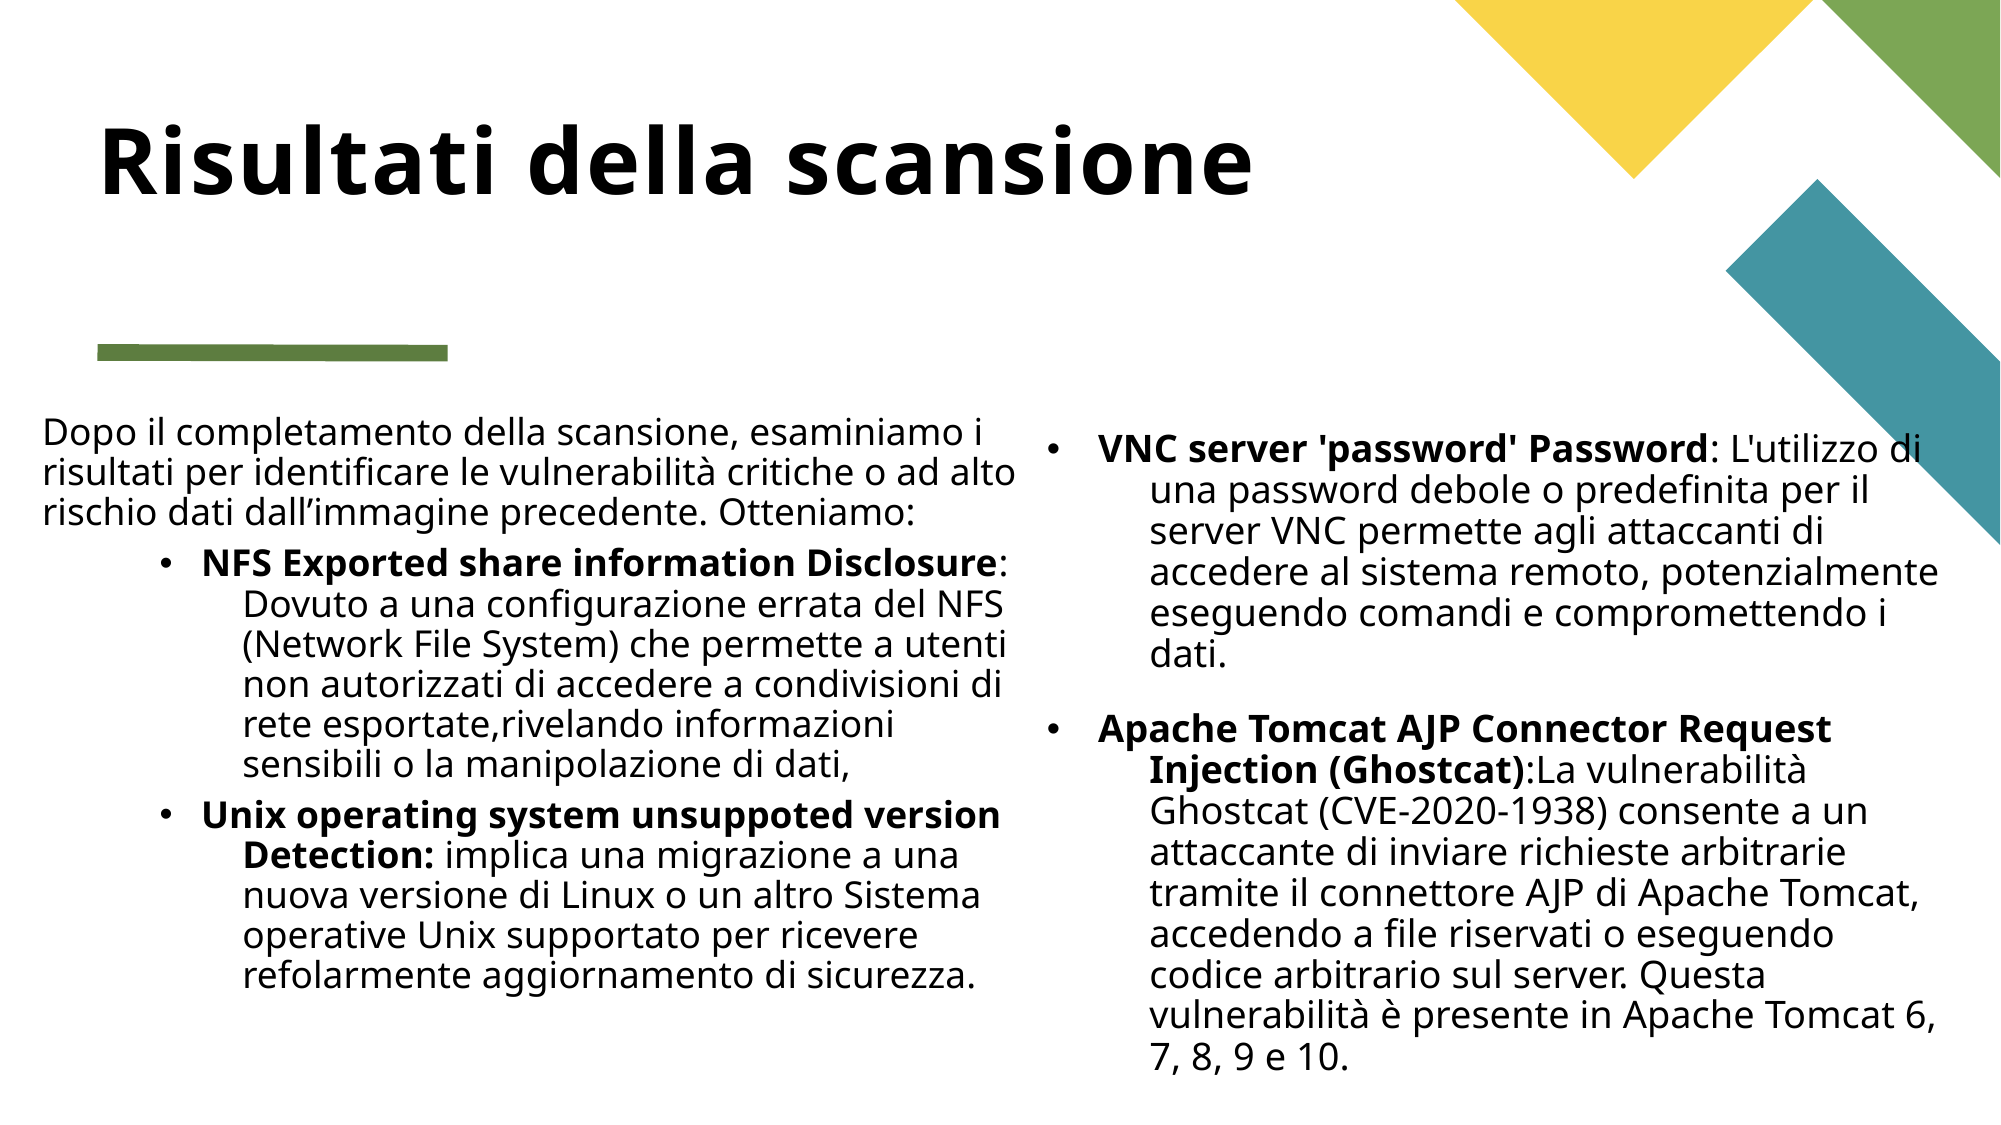

# Risultati della scansione
Dopo il completamento della scansione, esaminiamo i risultati per identificare le vulnerabilità critiche o ad alto rischio dati dall’immagine precedente. Otteniamo:
NFS Exported share information Disclosure: Dovuto a una configurazione errata del NFS (Network File System) che permette a utenti non autorizzati di accedere a condivisioni di rete esportate,rivelando informazioni sensibili o la manipolazione di dati,
Unix operating system unsuppoted version Detection: implica una migrazione a una nuova versione di Linux o un altro Sistema operative Unix supportato per ricevere refolarmente aggiornamento di sicurezza.
VNC server 'password' Password: L'utilizzo di una password debole o predefinita per il server VNC permette agli attaccanti di accedere al sistema remoto, potenzialmente eseguendo comandi e compromettendo i dati.
Apache Tomcat AJP Connector Request Injection (Ghostcat):La vulnerabilità Ghostcat (CVE-2020-1938) consente a un attaccante di inviare richieste arbitrarie tramite il connettore AJP di Apache Tomcat, accedendo a file riservati o eseguendo codice arbitrario sul server. Questa vulnerabilità è presente in Apache Tomcat 6, 7, 8, 9 e 10.